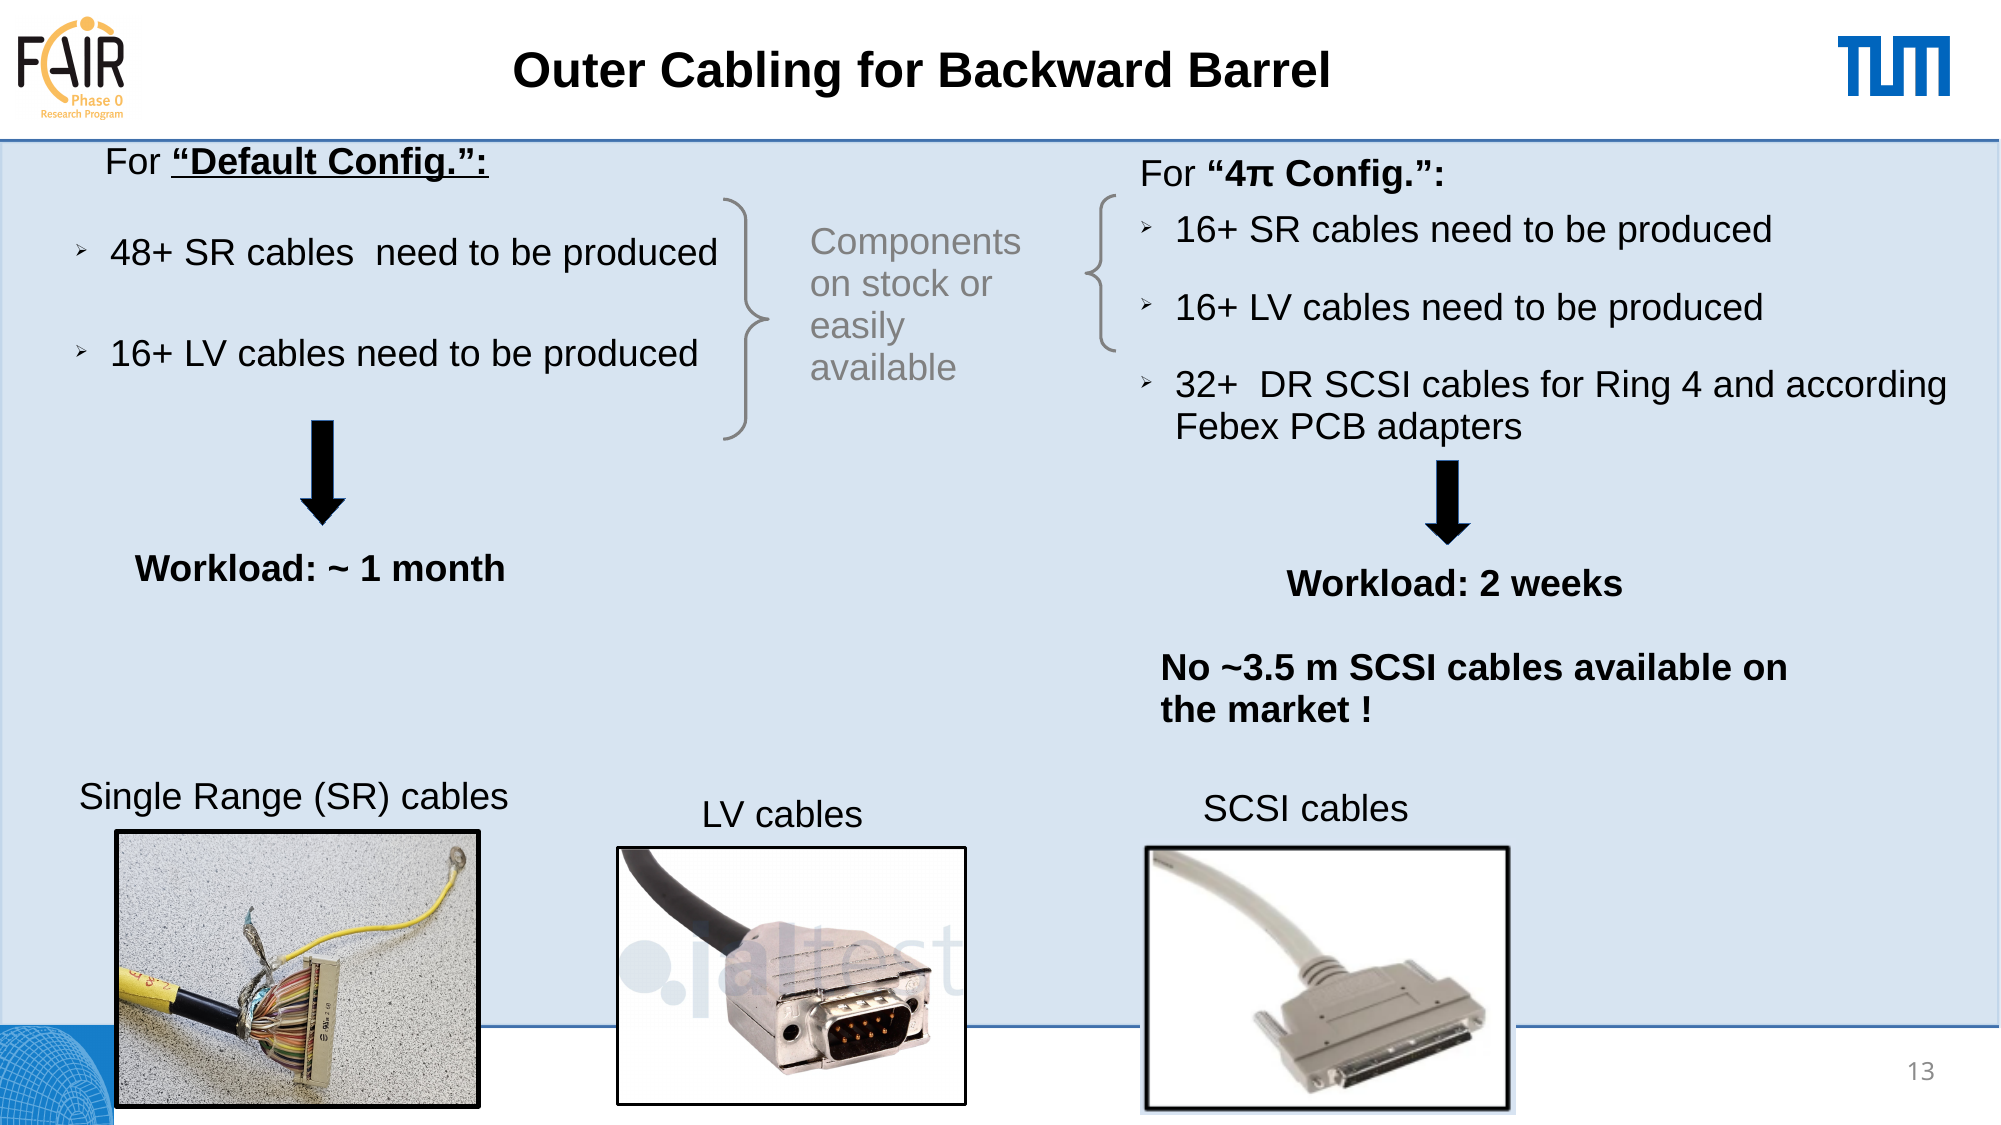

Outer Cabling for Backward Barrel
For “Default Config.”:
For “4π Config.”:
16+ SR cables need to be produced
16+ LV cables need to be produced
32+ DR SCSI cables for Ring 4 and according Febex PCB adapters
Components on stock or easily available
48+ SR cables need to be produced
16+ LV cables need to be produced
Workload: ~ 1 month
 Workload: 2 weeks
No ~3.5 m SCSI cables available on the market !
Single Range (SR) cables
SCSI cables
LV cables
13